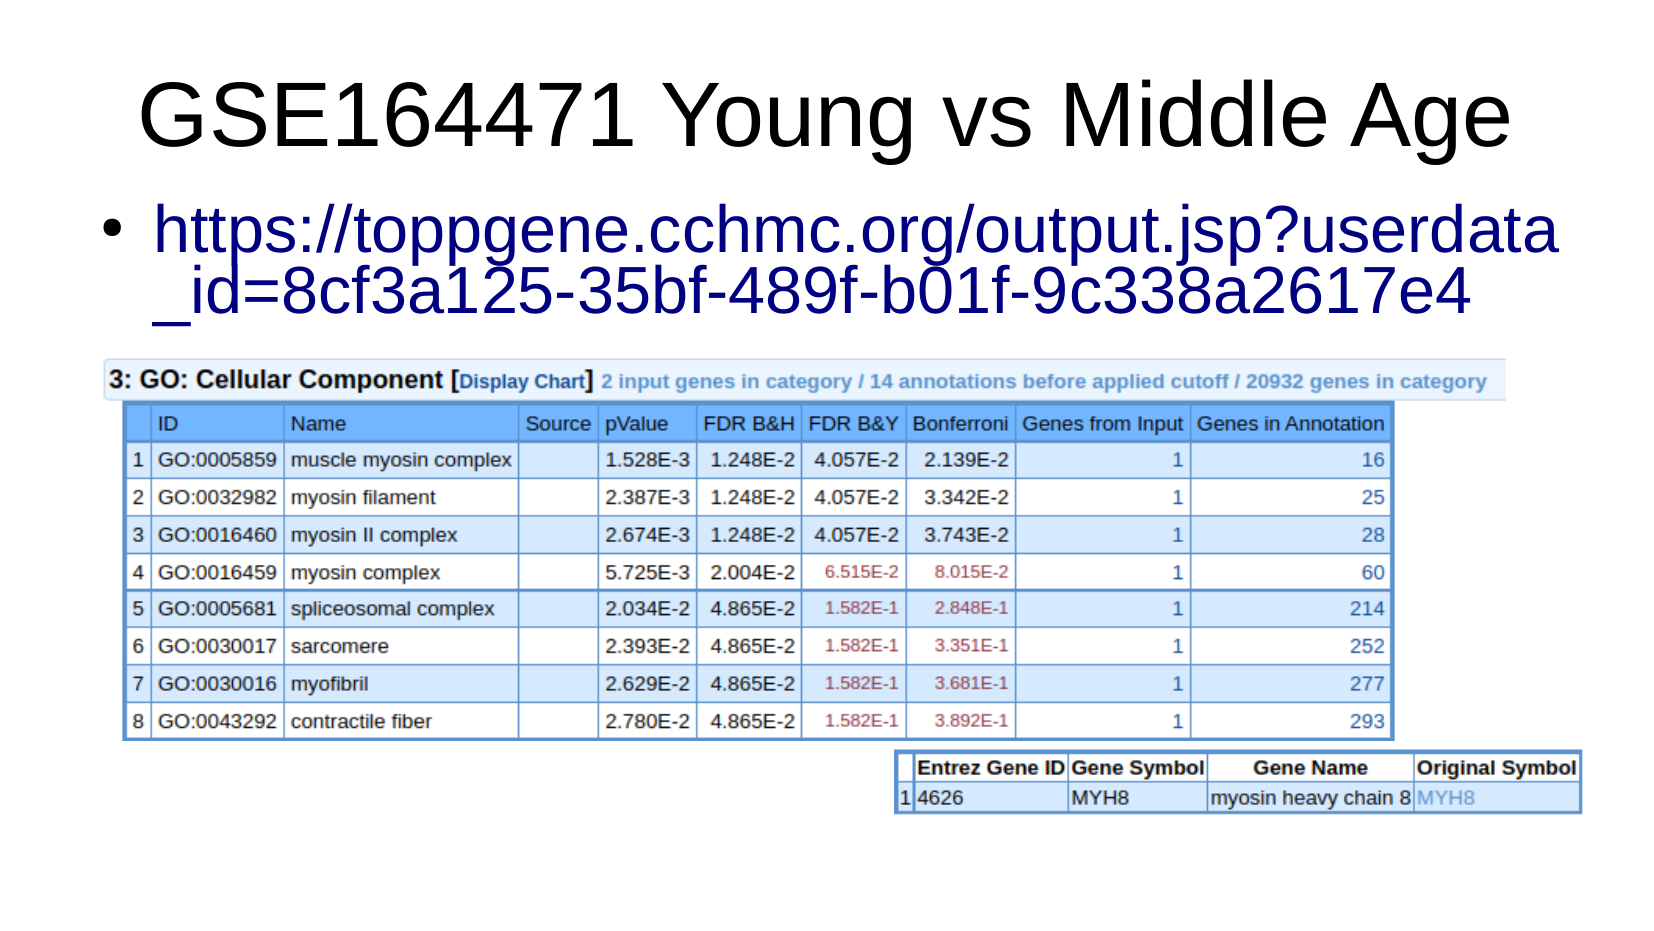

# GSE164471 Young vs Middle Age
https://toppgene.cchmc.org/output.jsp?userdata_id=8cf3a125-35bf-489f-b01f-9c338a2617e4